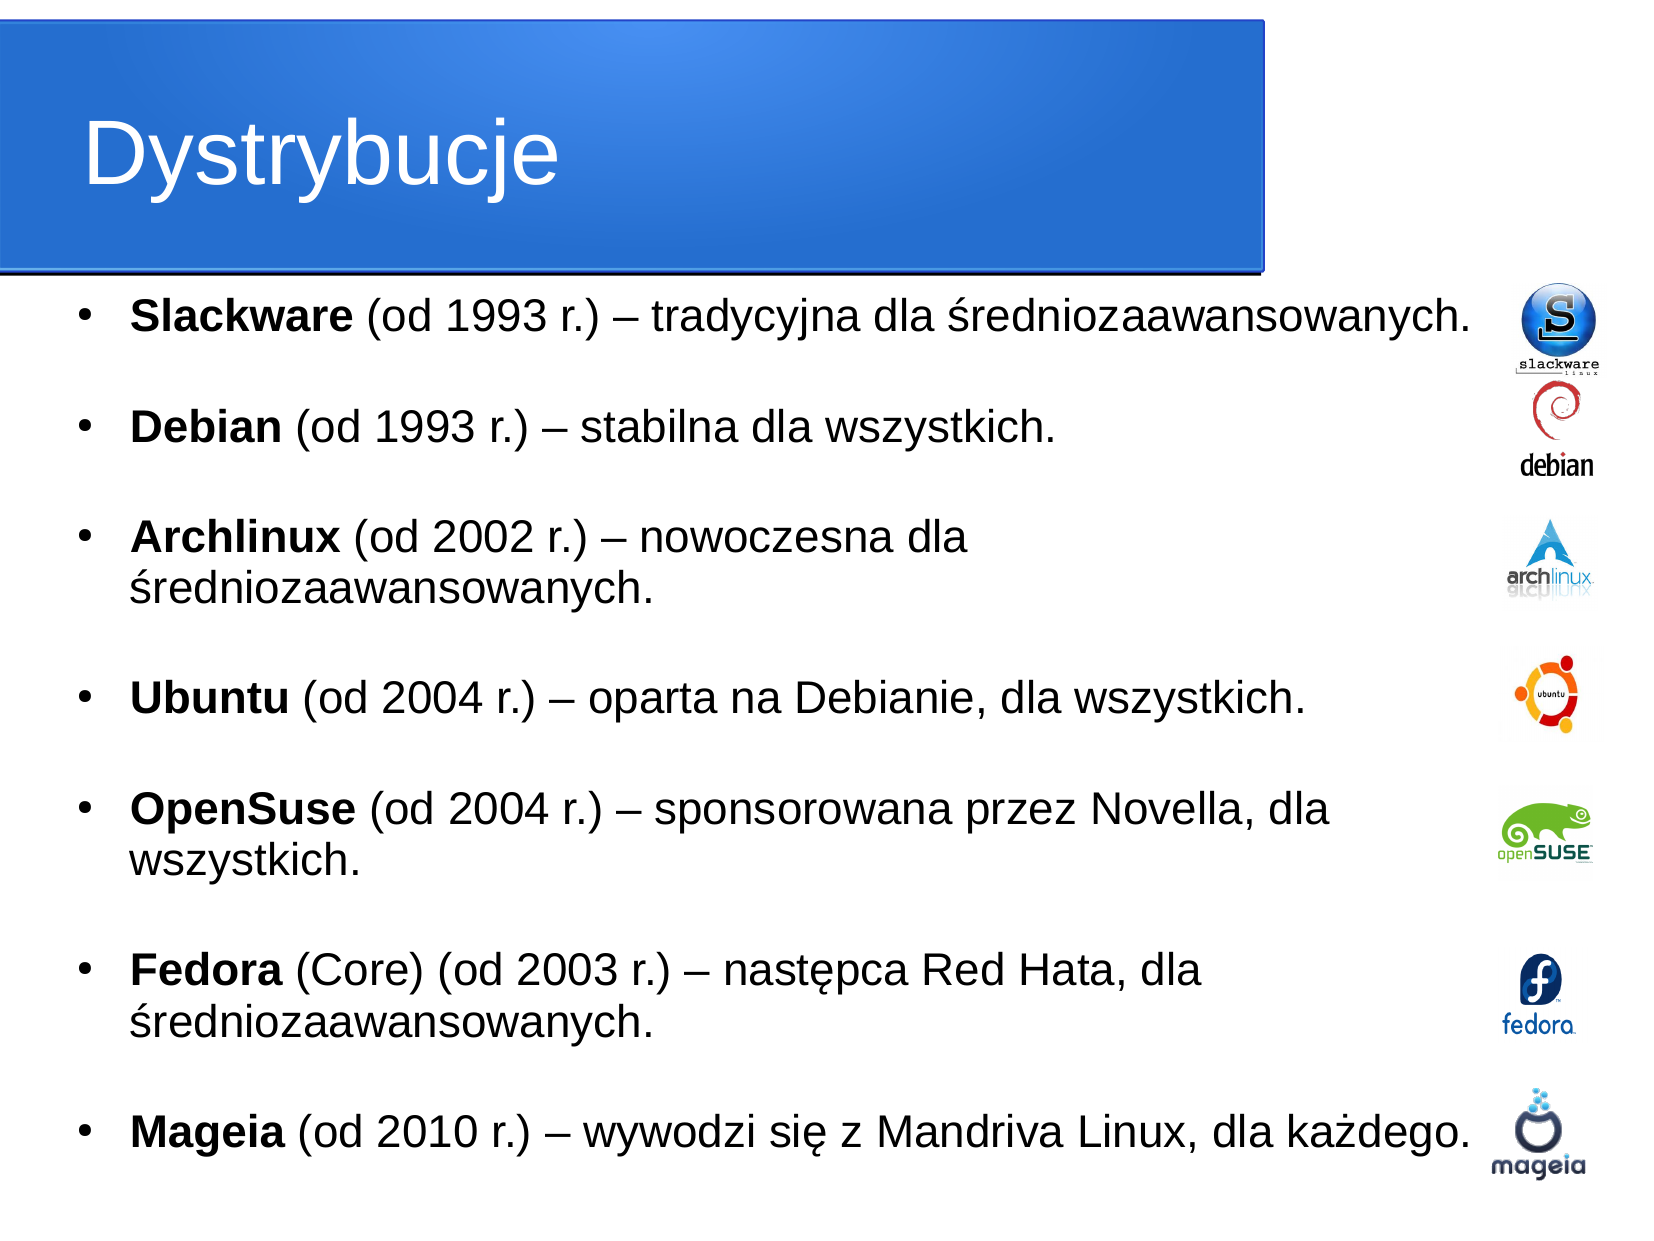

# Dystrybucje
Slackware (od 1993 r.) – tradycyjna dla średniozaawansowanych.
Debian (od 1993 r.) – stabilna dla wszystkich.
Archlinux (od 2002 r.) – nowoczesna dla średniozaawansowanych.
Ubuntu (od 2004 r.) – oparta na Debianie, dla wszystkich.
OpenSuse (od 2004 r.) – sponsorowana przez Novella, dla wszystkich.
Fedora (Core) (od 2003 r.) – następca Red Hata, dla średniozaawansowanych.
Mageia (od 2010 r.) – wywodzi się z Mandriva Linux, dla każdego.